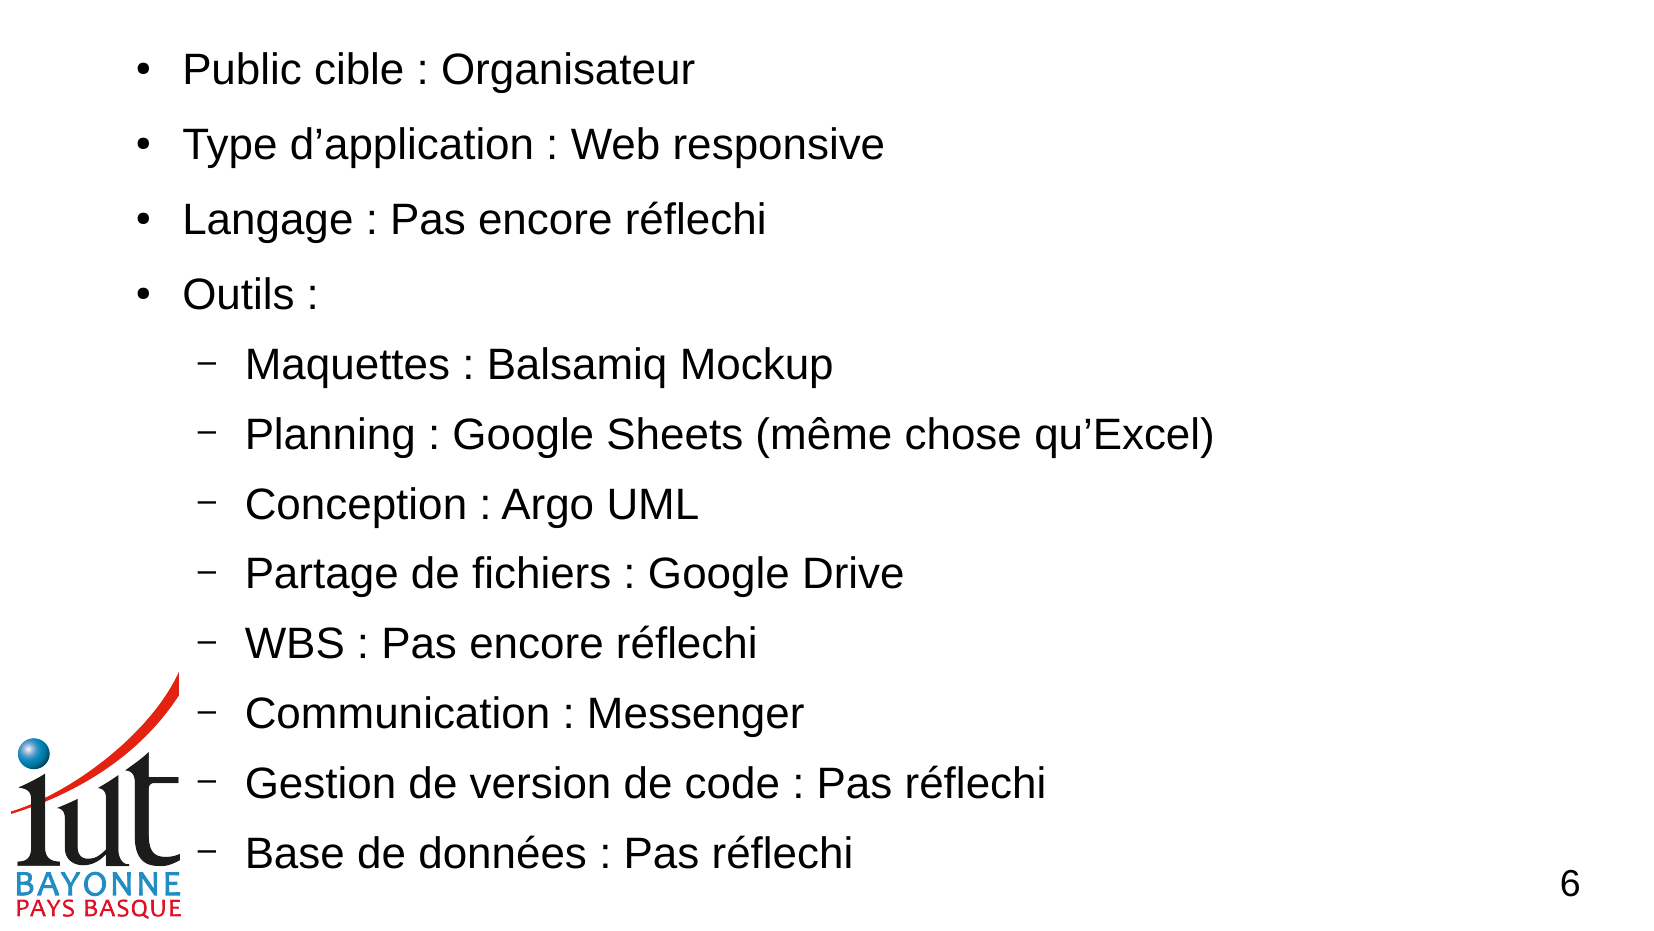

# Public cible : Organisateur
Type d’application : Web responsive
Langage : Pas encore réflechi
Outils :
Maquettes : Balsamiq Mockup
Planning : Google Sheets (même chose qu’Excel)
Conception : Argo UML
Partage de fichiers : Google Drive
WBS : Pas encore réflechi
Communication : Messenger
Gestion de version de code : Pas réflechi
Base de données : Pas réflechi